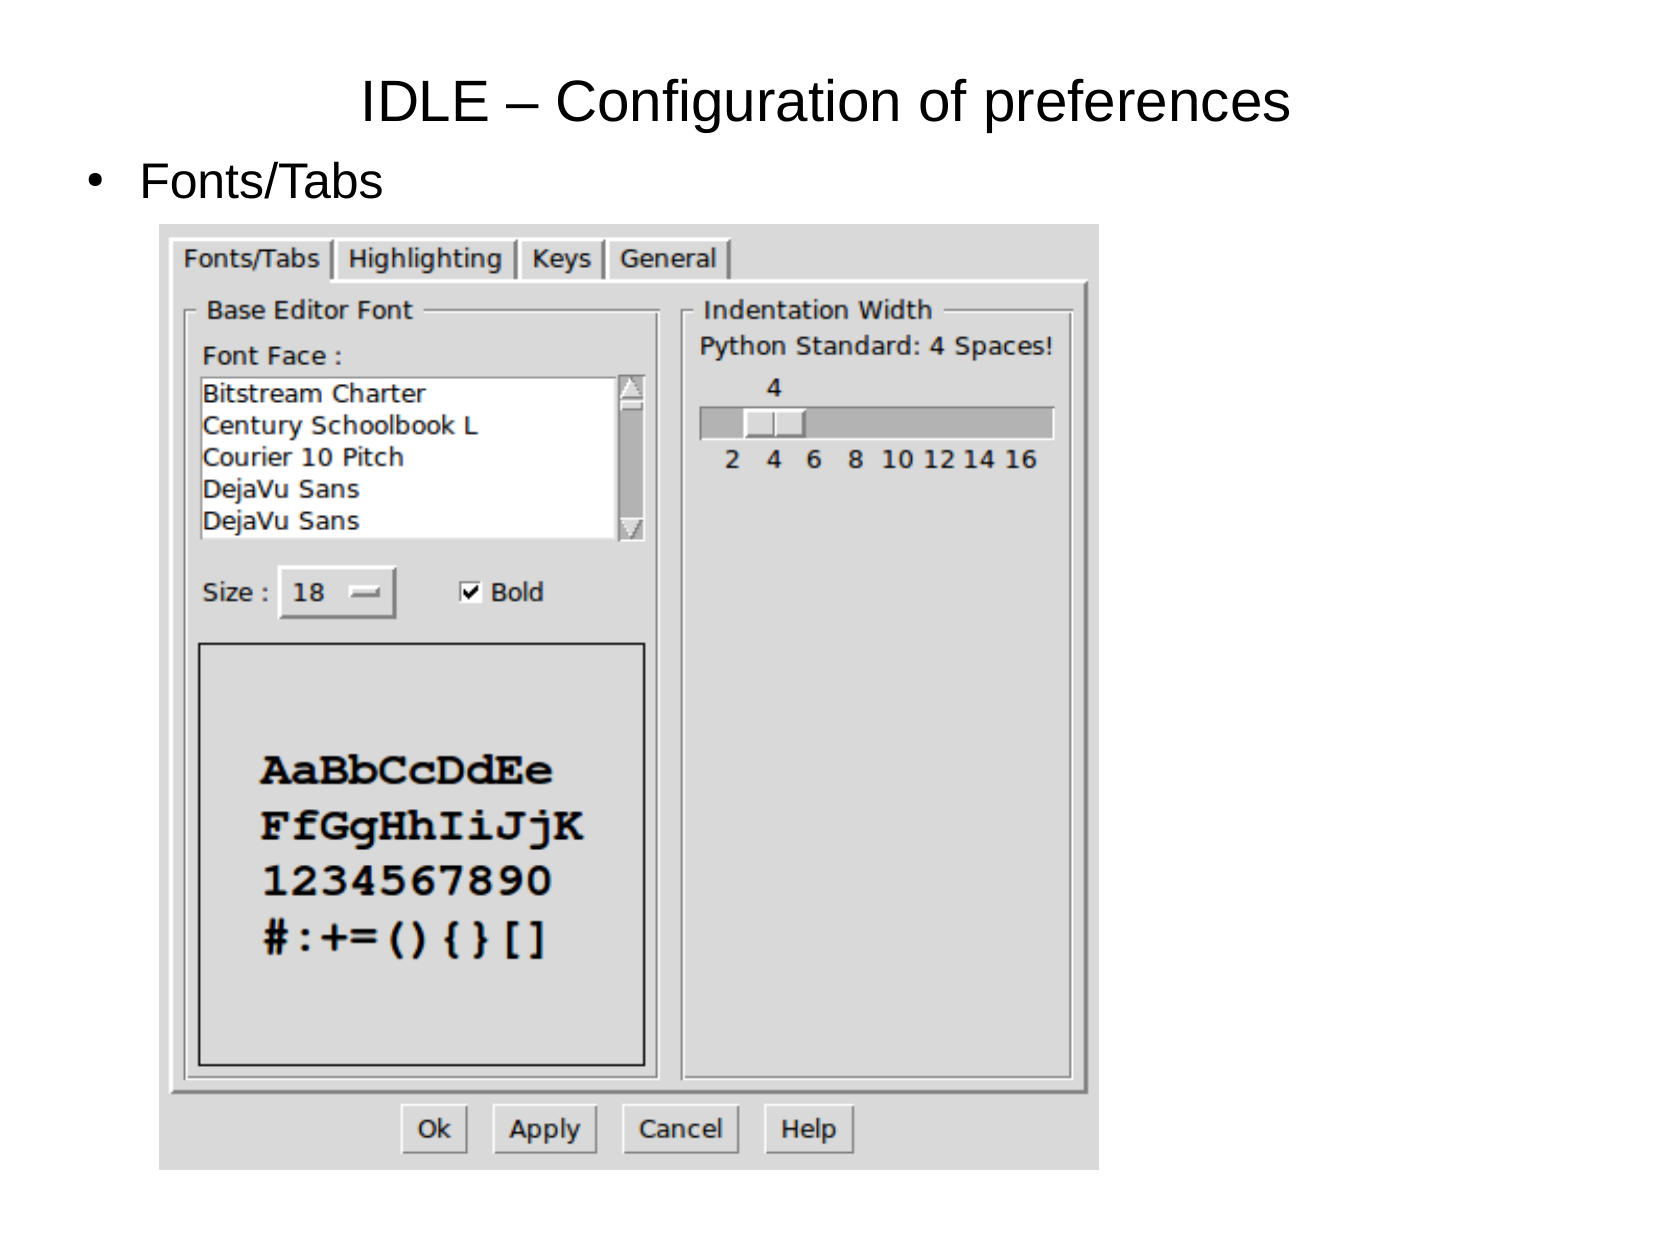

# IDLE – Configuration of preferences
Fonts/Tabs